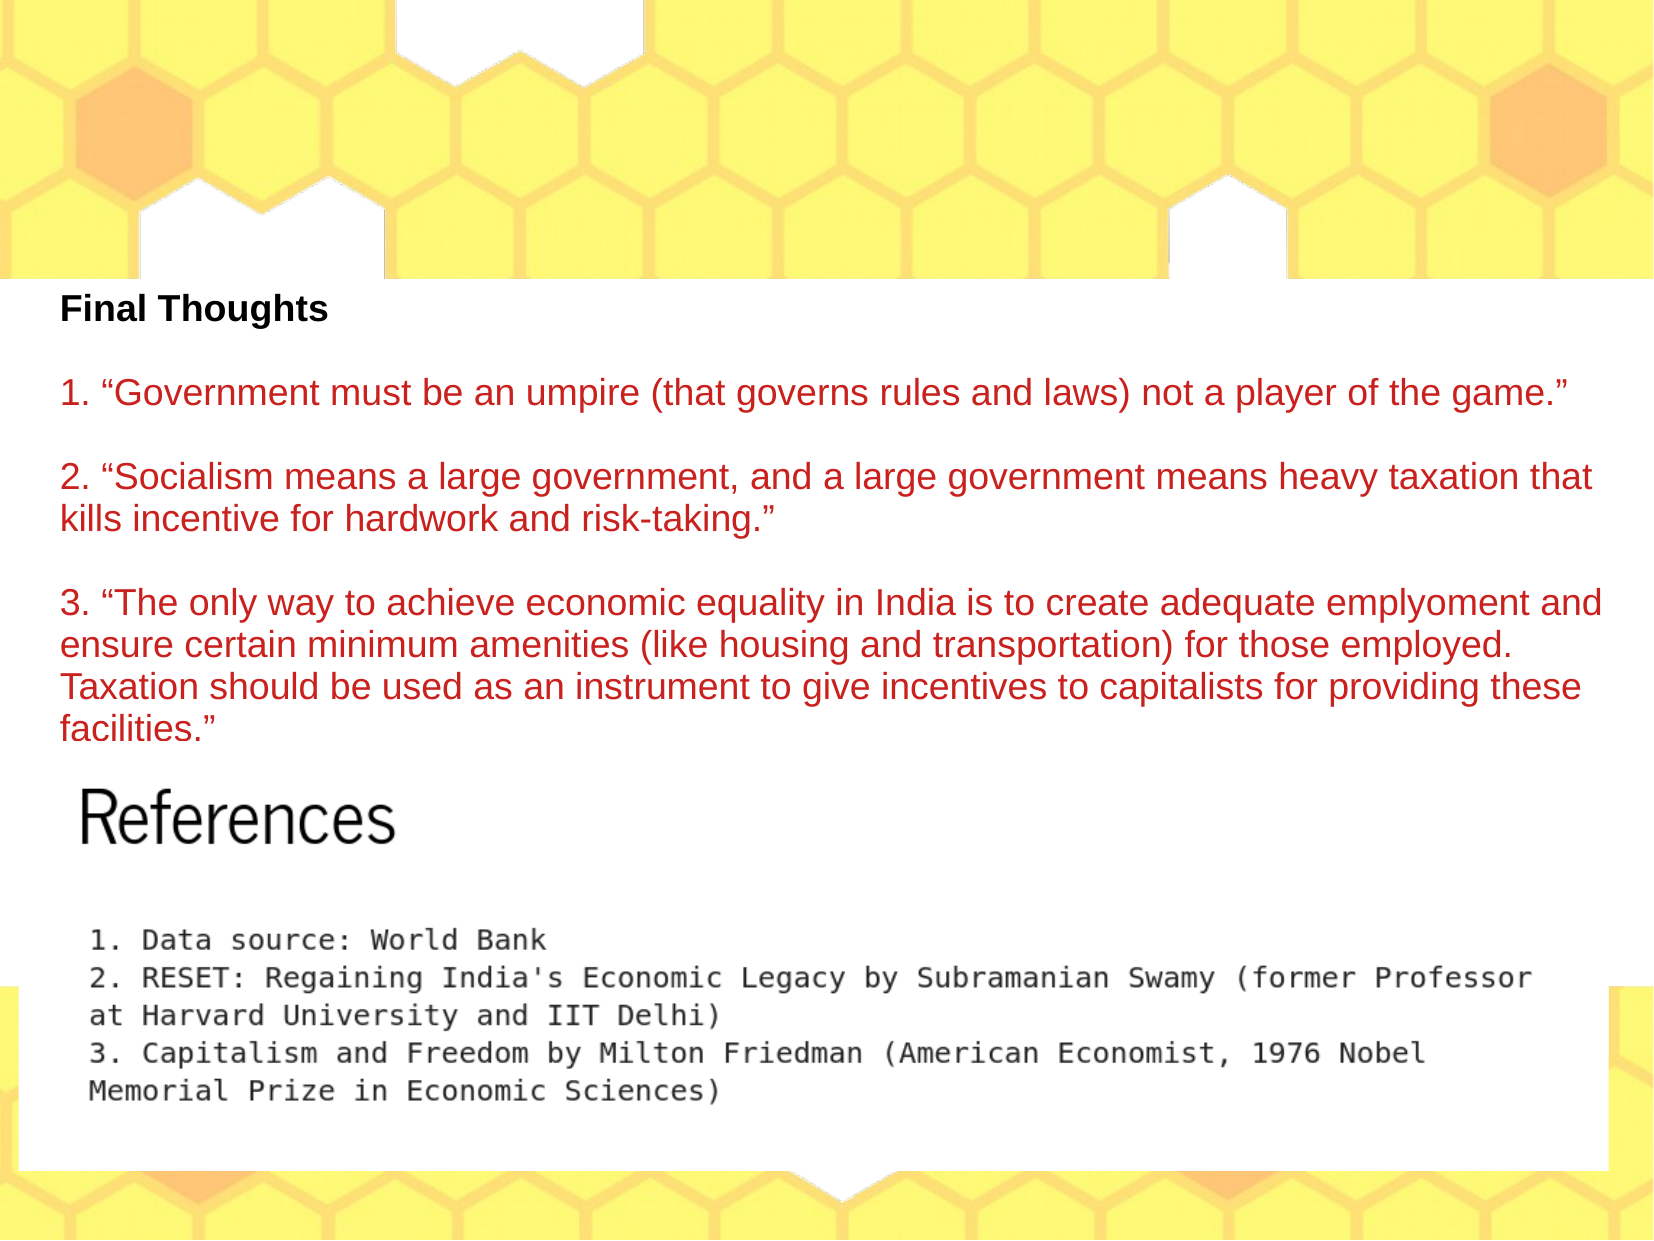

Final Thoughts
1. “Government must be an umpire (that governs rules and laws) not a player of the game.”
2. “Socialism means a large government, and a large government means heavy taxation that kills incentive for hardwork and risk-taking.”
3. “The only way to achieve economic equality in India is to create adequate emplyoment and ensure certain minimum amenities (like housing and transportation) for those employed. Taxation should be used as an instrument to give incentives to capitalists for providing these facilities.”